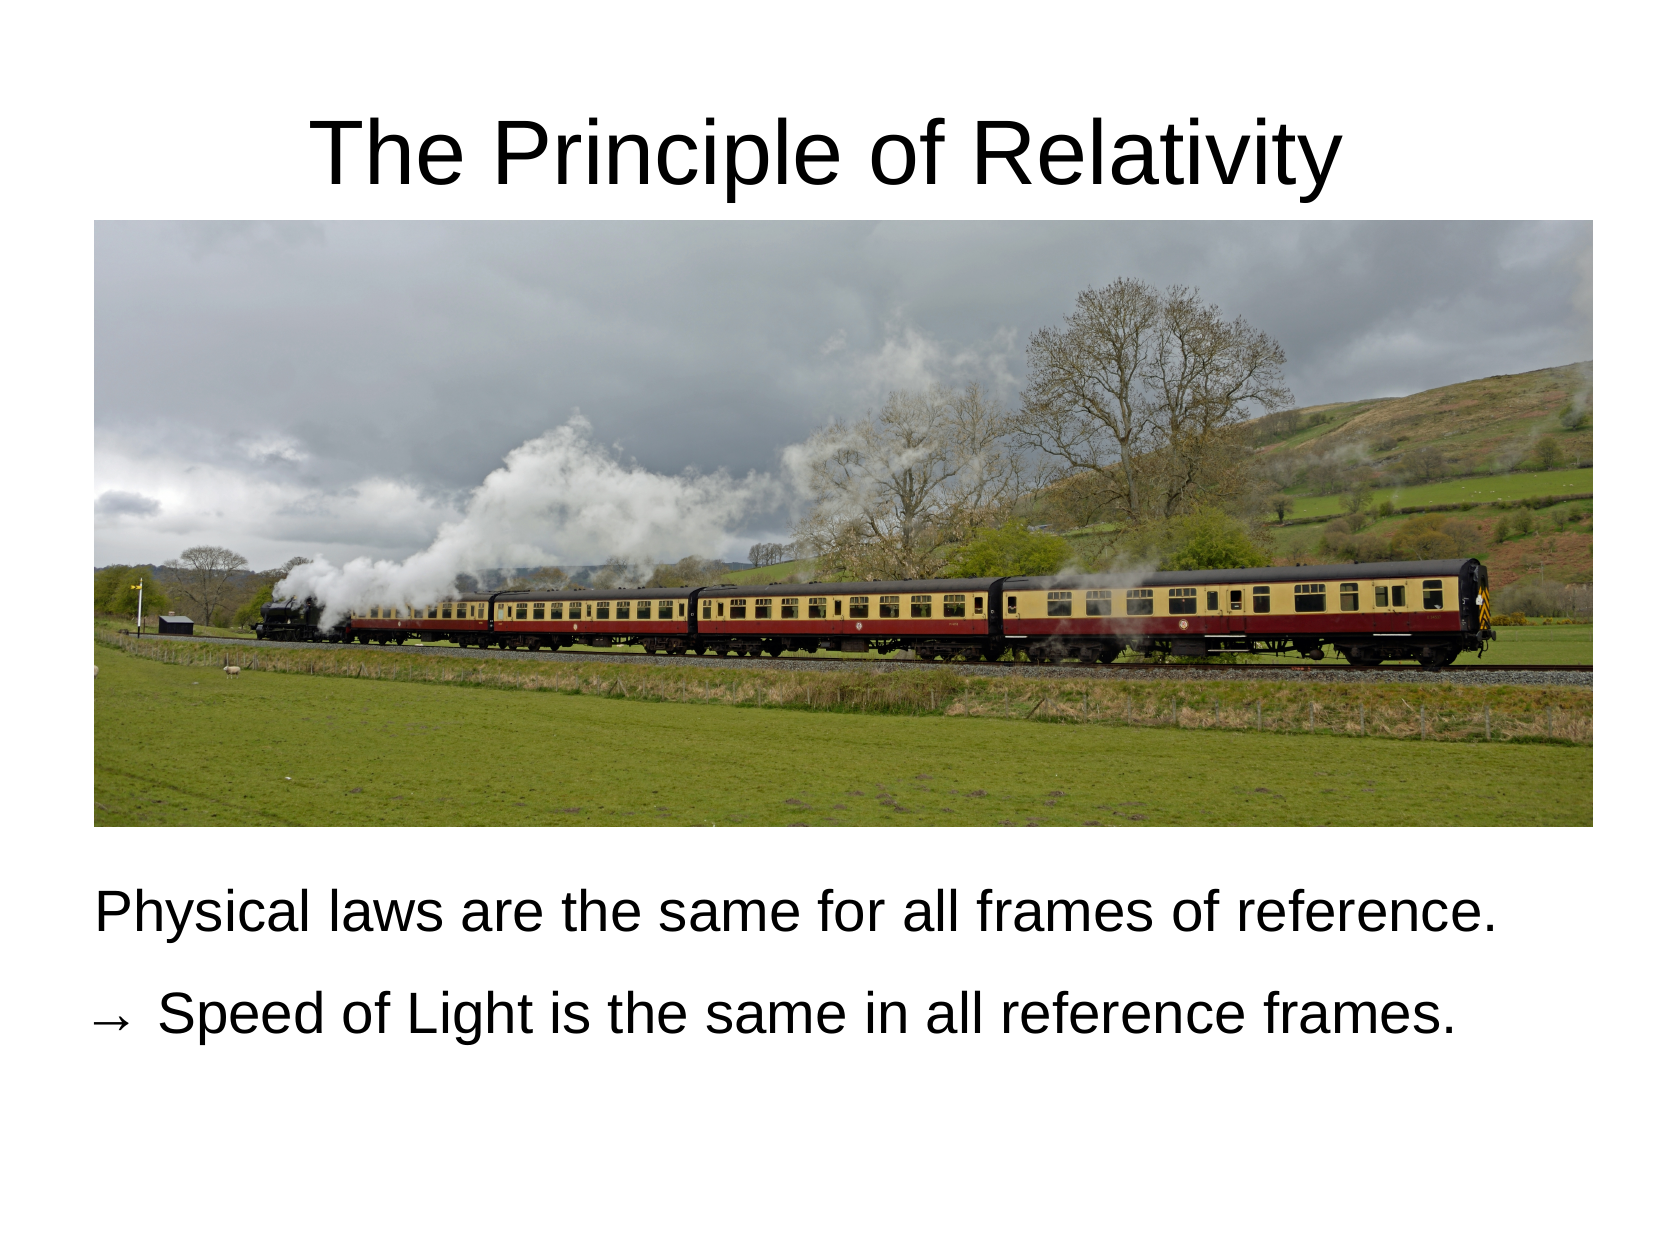

# The Principle of Relativity
Physical laws are the same for all frames of reference.
→ Speed of Light is the same in all reference frames.